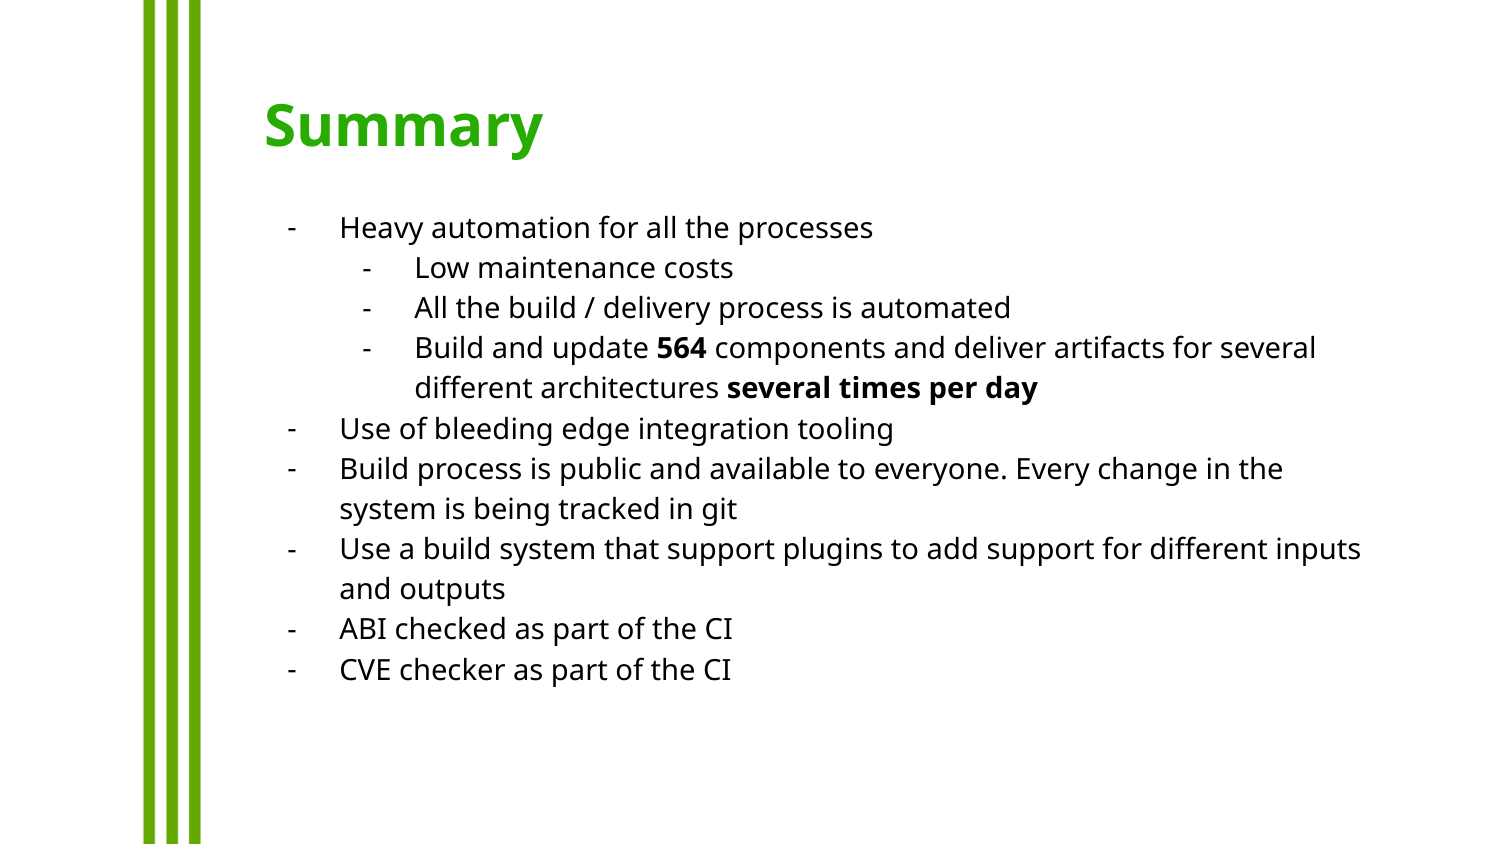

# Summary
Heavy automation for all the processes
Low maintenance costs
All the build / delivery process is automated
Build and update 564 components and deliver artifacts for several different architectures several times per day
Use of bleeding edge integration tooling
Build process is public and available to everyone. Every change in the system is being tracked in git
Use a build system that support plugins to add support for different inputs and outputs
ABI checked as part of the CI
CVE checker as part of the CI